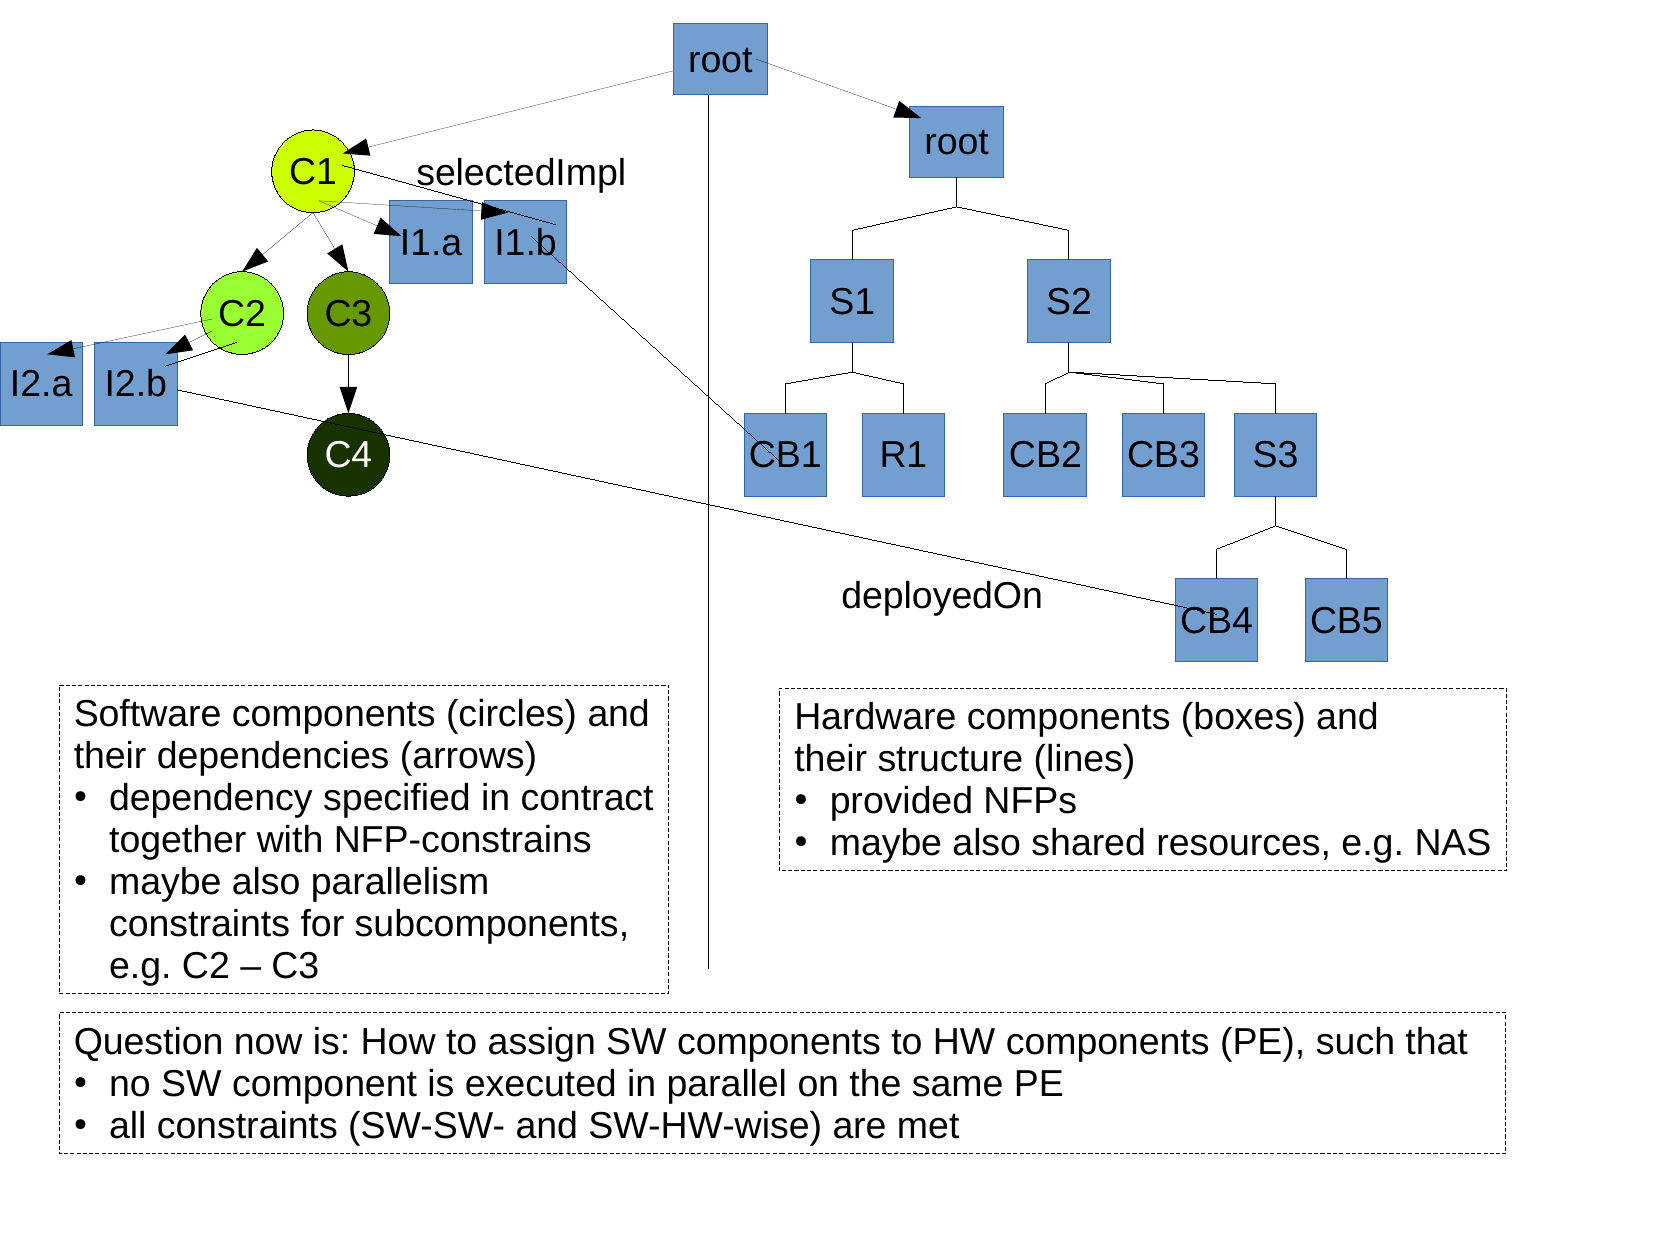

root
root
C1
selectedImpl
I1.a
I1.b
S1
S2
C2
C3
I2.a
I2.b
C4
CB1
R1
CB2
CB3
S3
deployedOn
CB4
CB5
Software components (circles) and
their dependencies (arrows)
dependency specified in contract
together with NFP-constrains
maybe also parallelism
constraints for subcomponents,
e.g. C2 – C3
Hardware components (boxes) and
their structure (lines)
provided NFPs
maybe also shared resources, e.g. NAS
Question now is: How to assign SW components to HW components (PE), such that
no SW component is executed in parallel on the same PE
all constraints (SW-SW- and SW-HW-wise) are met